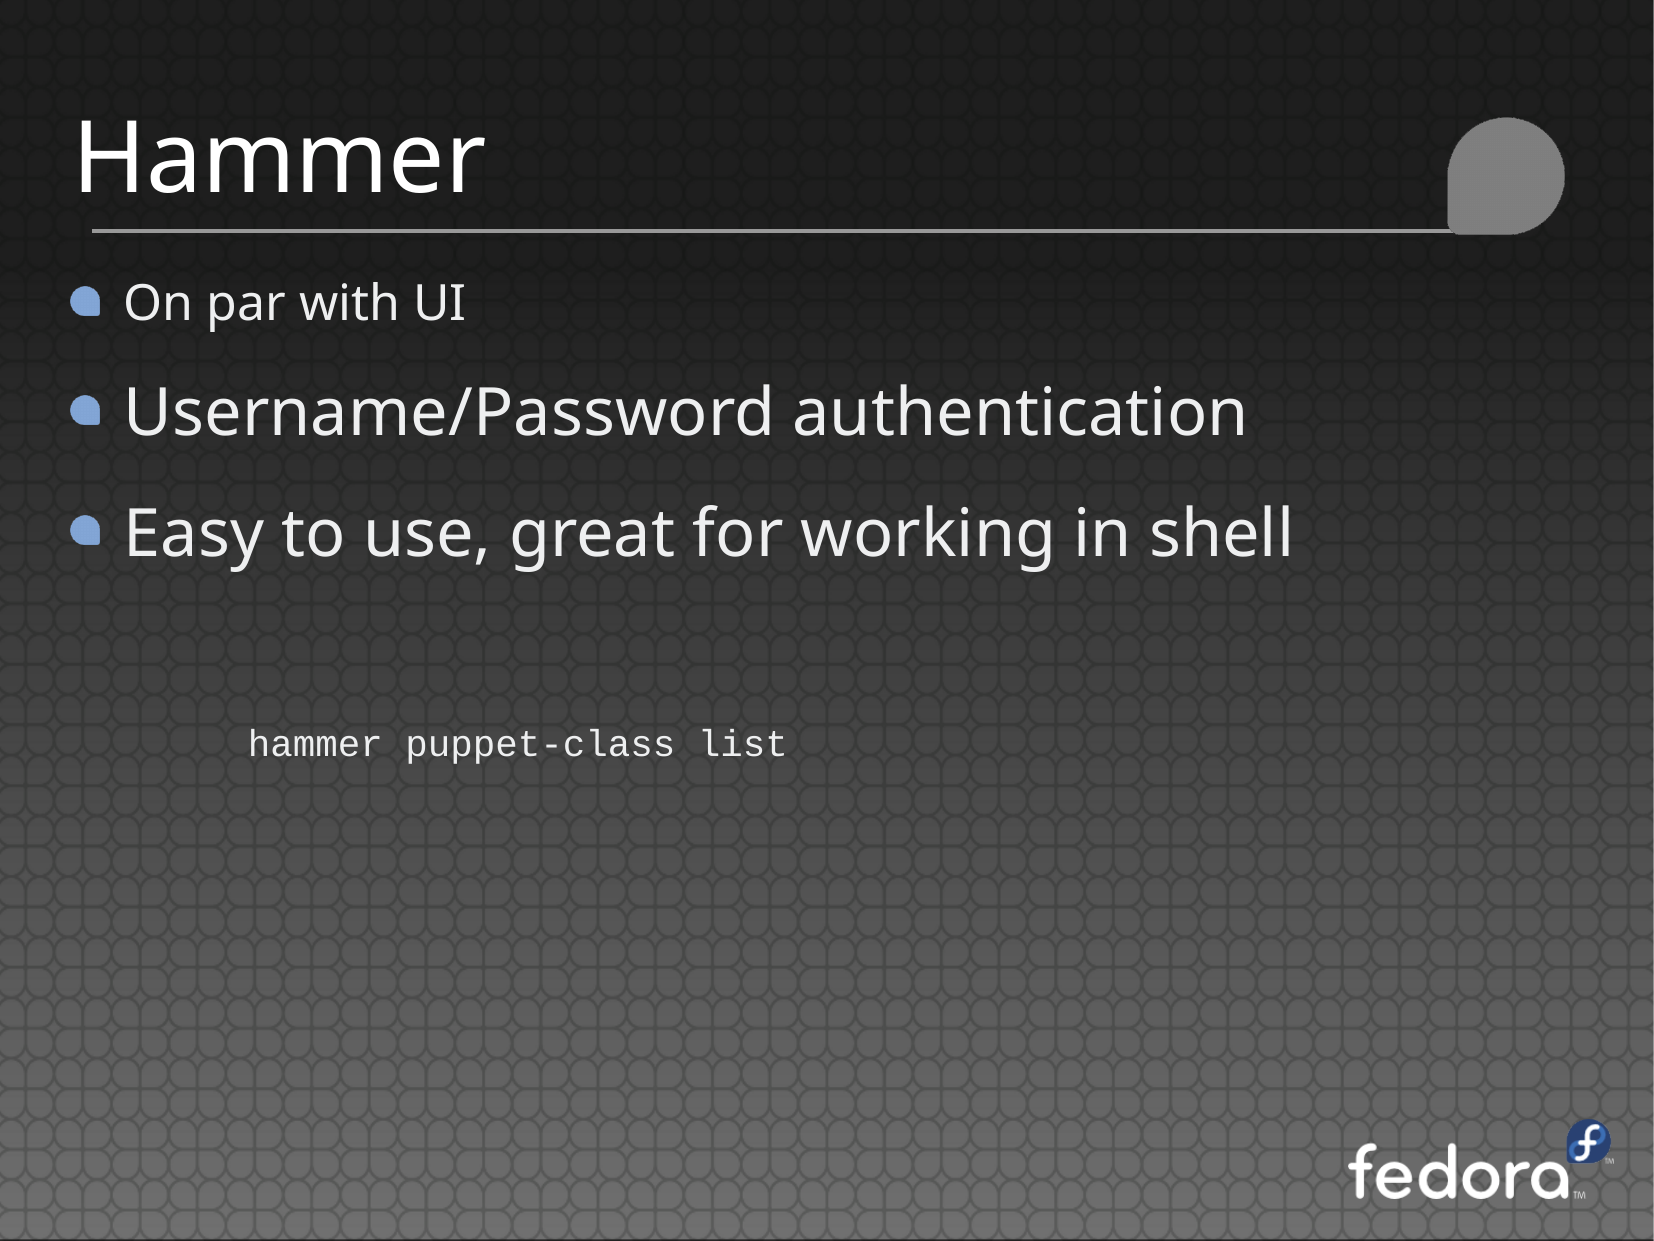

# Hammer
On par with UI
Username/Password authentication
Easy to use, great for working in shell
 		 hammer puppet-class list